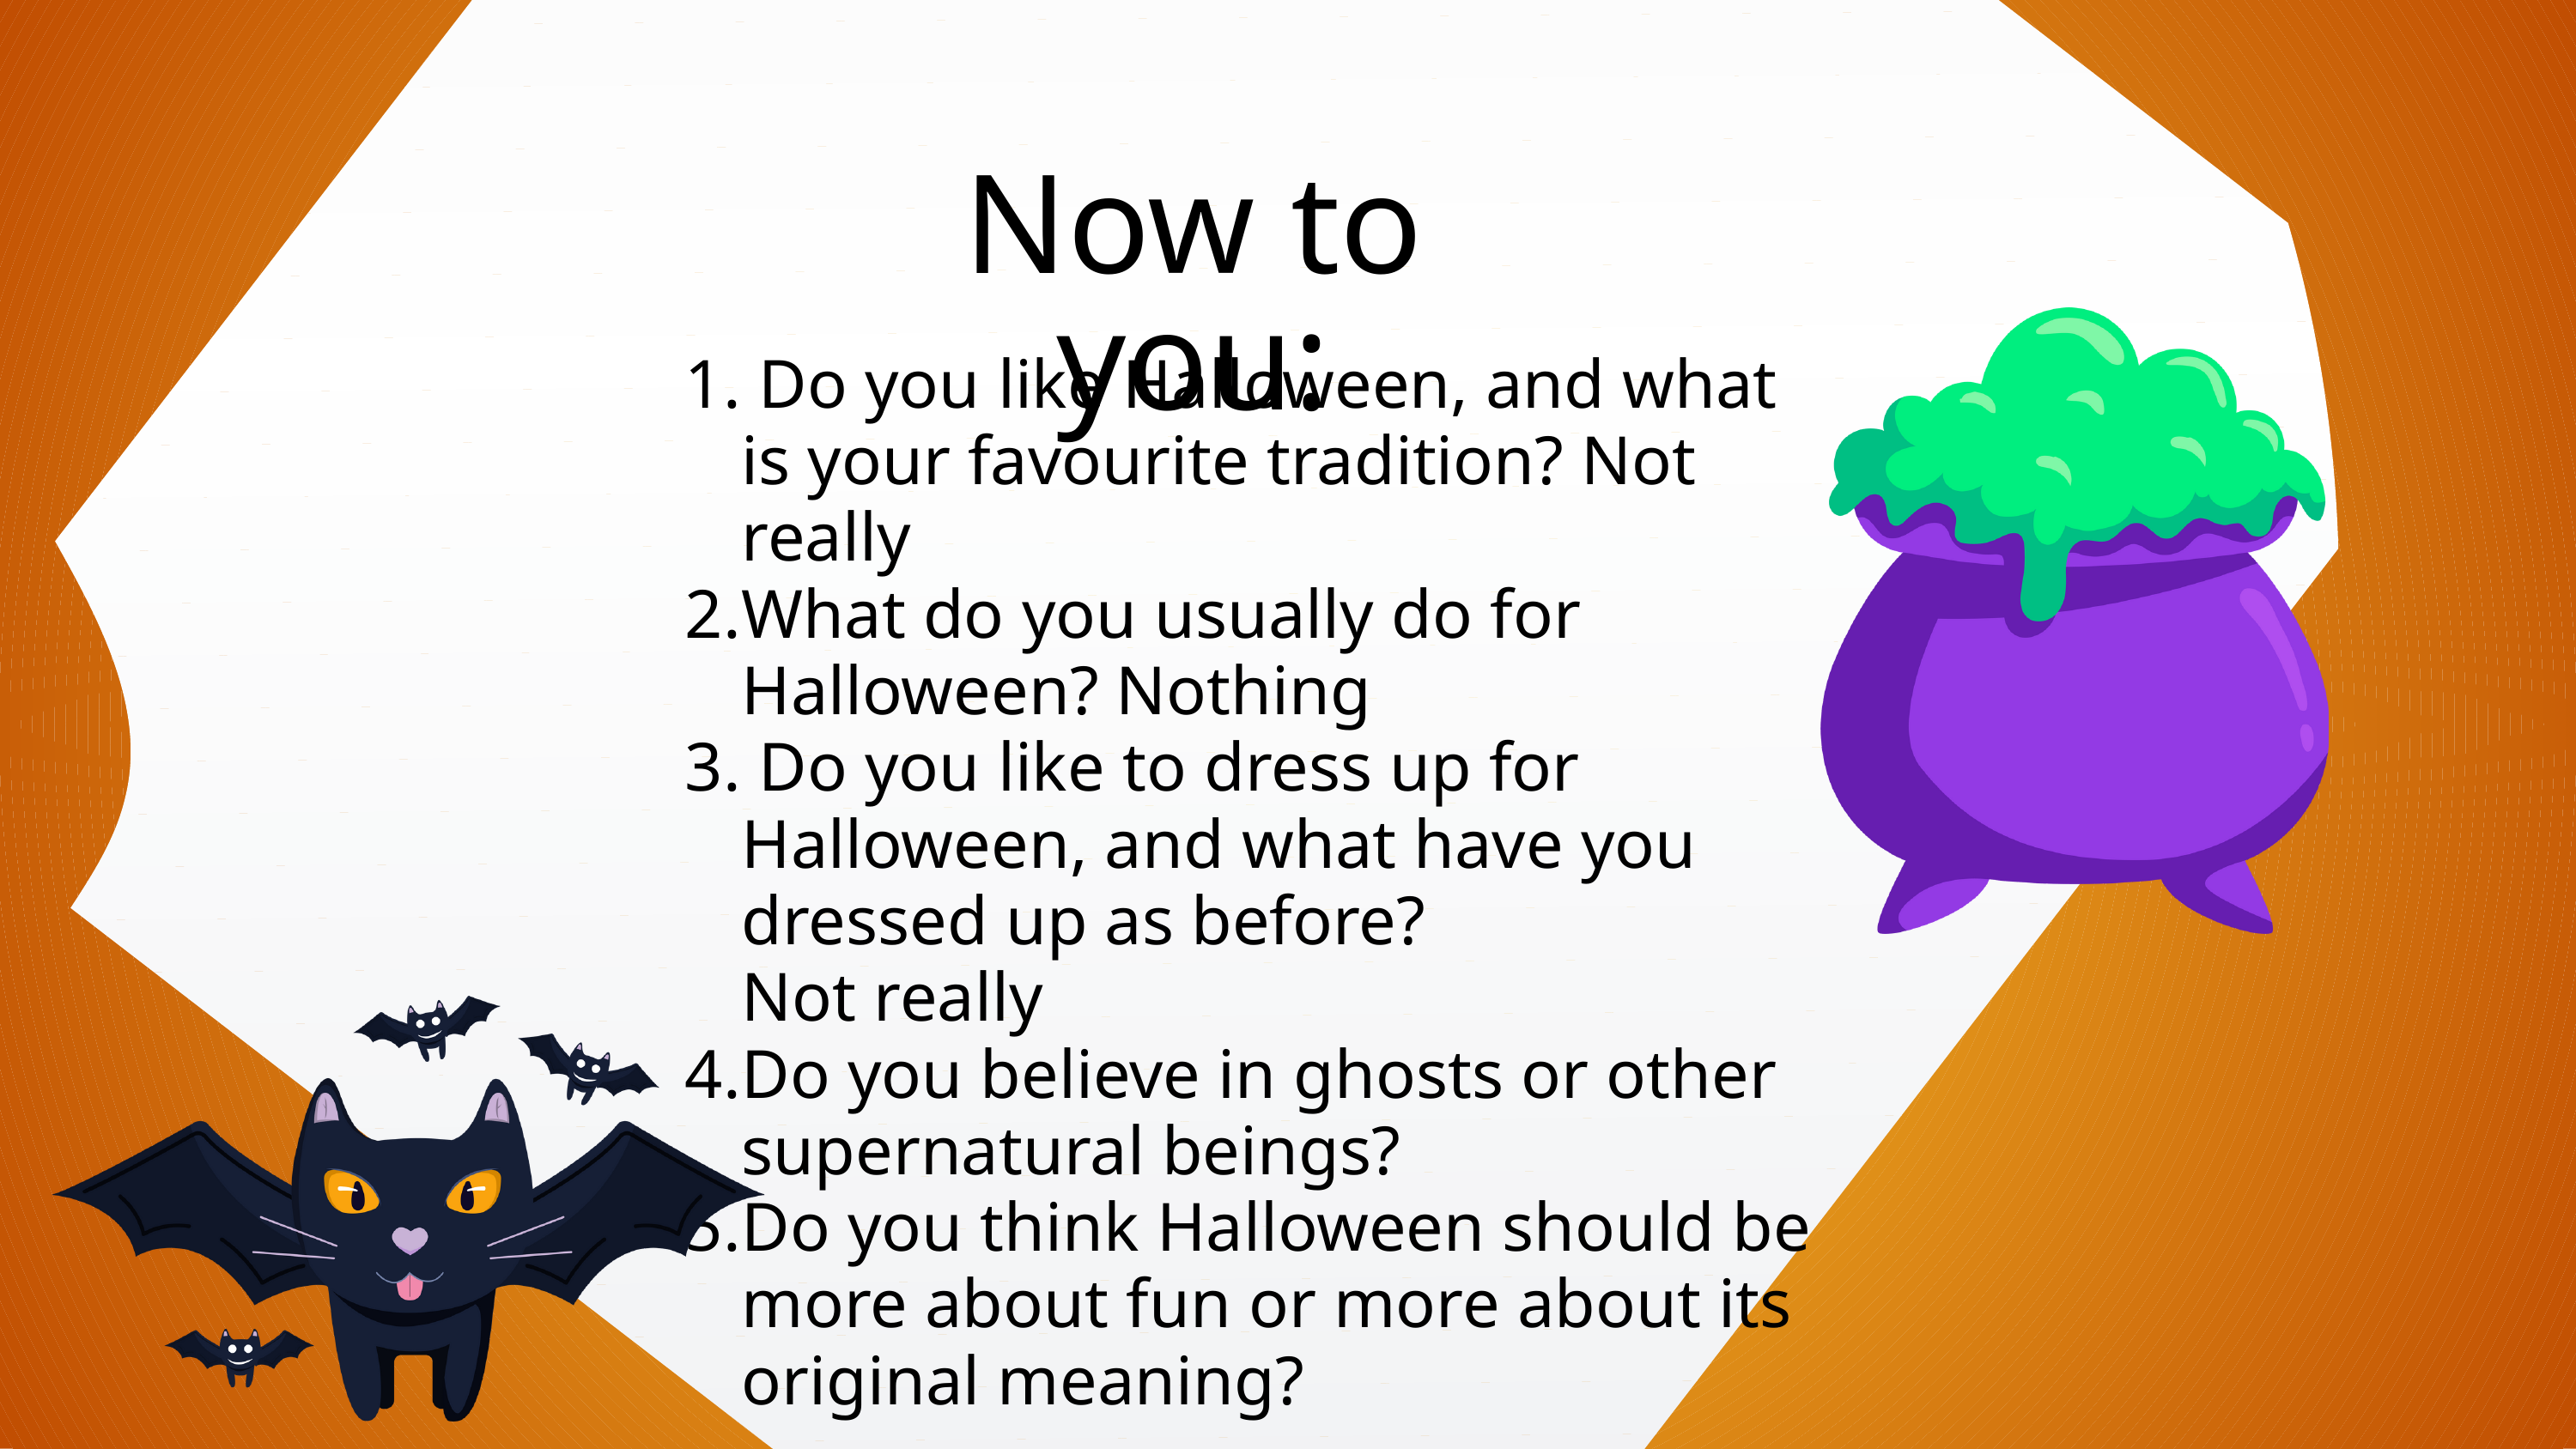

Now to you:
 Do you like Halloween, and what is your favourite tradition? Not really
What do you usually do for Halloween? Nothing
 Do you like to dress up for Halloween, and what have you dressed up as before?
Not really
Do you believe in ghosts or other supernatural beings?
Do you think Halloween should be more about fun or more about its original meaning?